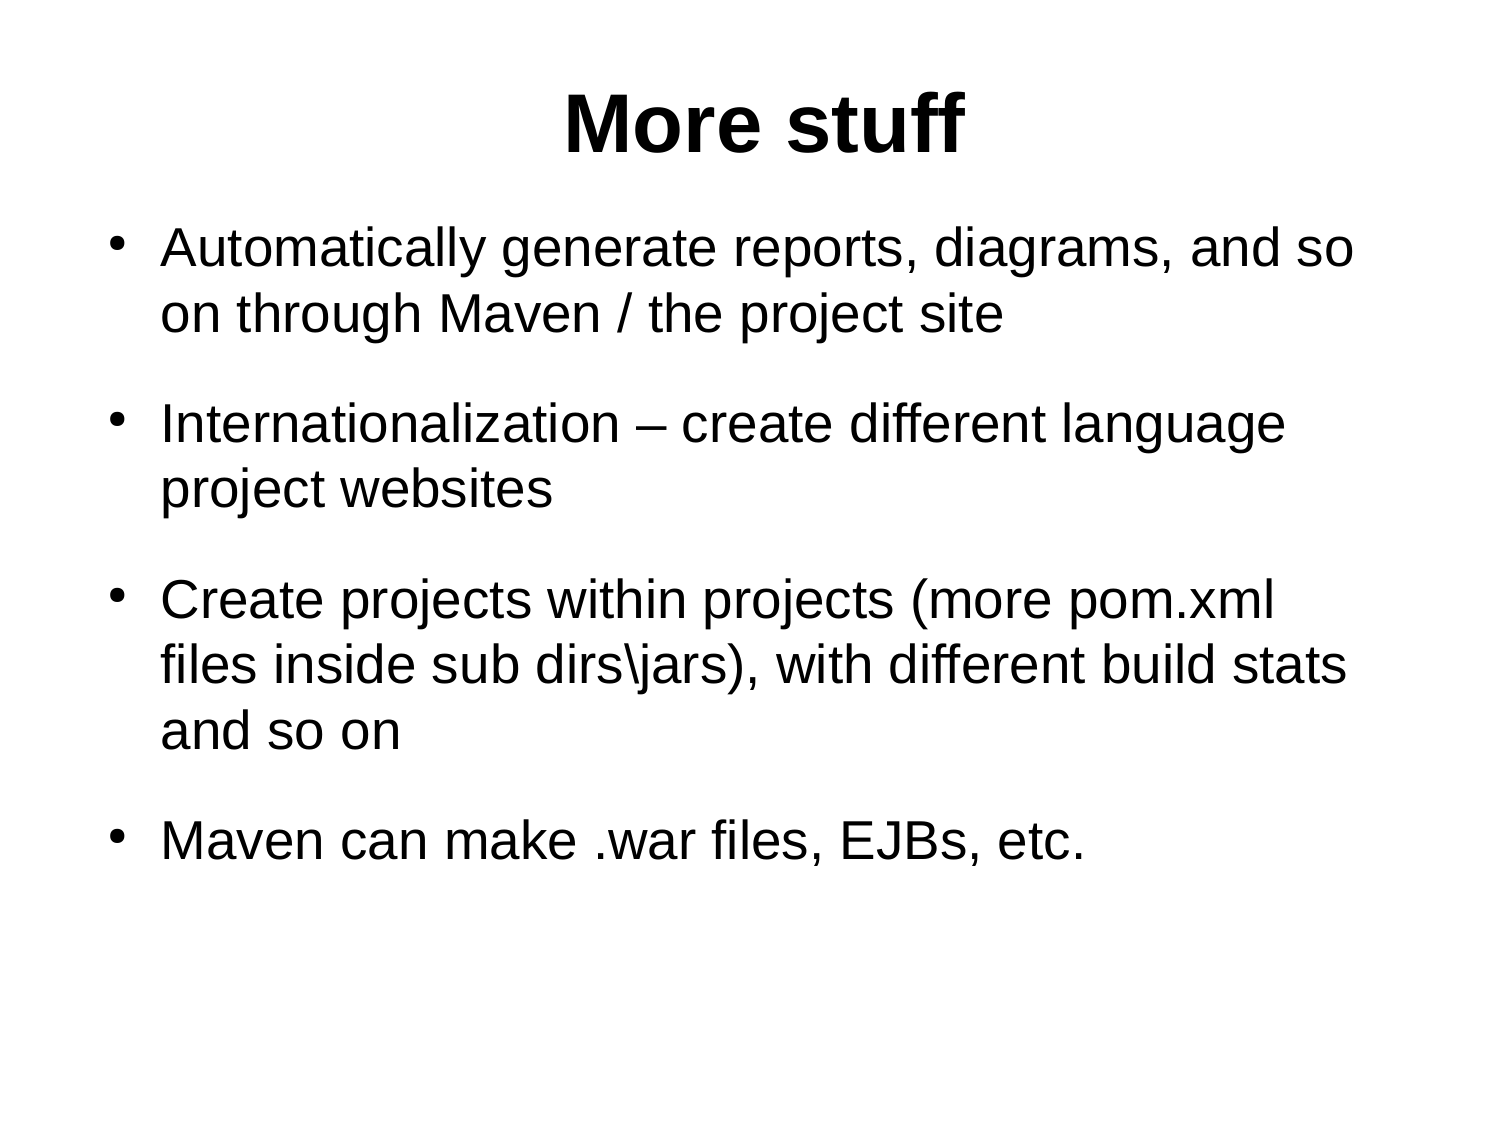

# More stuff
Automatically generate reports, diagrams, and so on through Maven / the project site
Internationalization – create different language project websites
Create projects within projects (more pom.xml files inside sub dirs\jars), with different build stats and so on
Maven can make .war files, EJBs, etc.